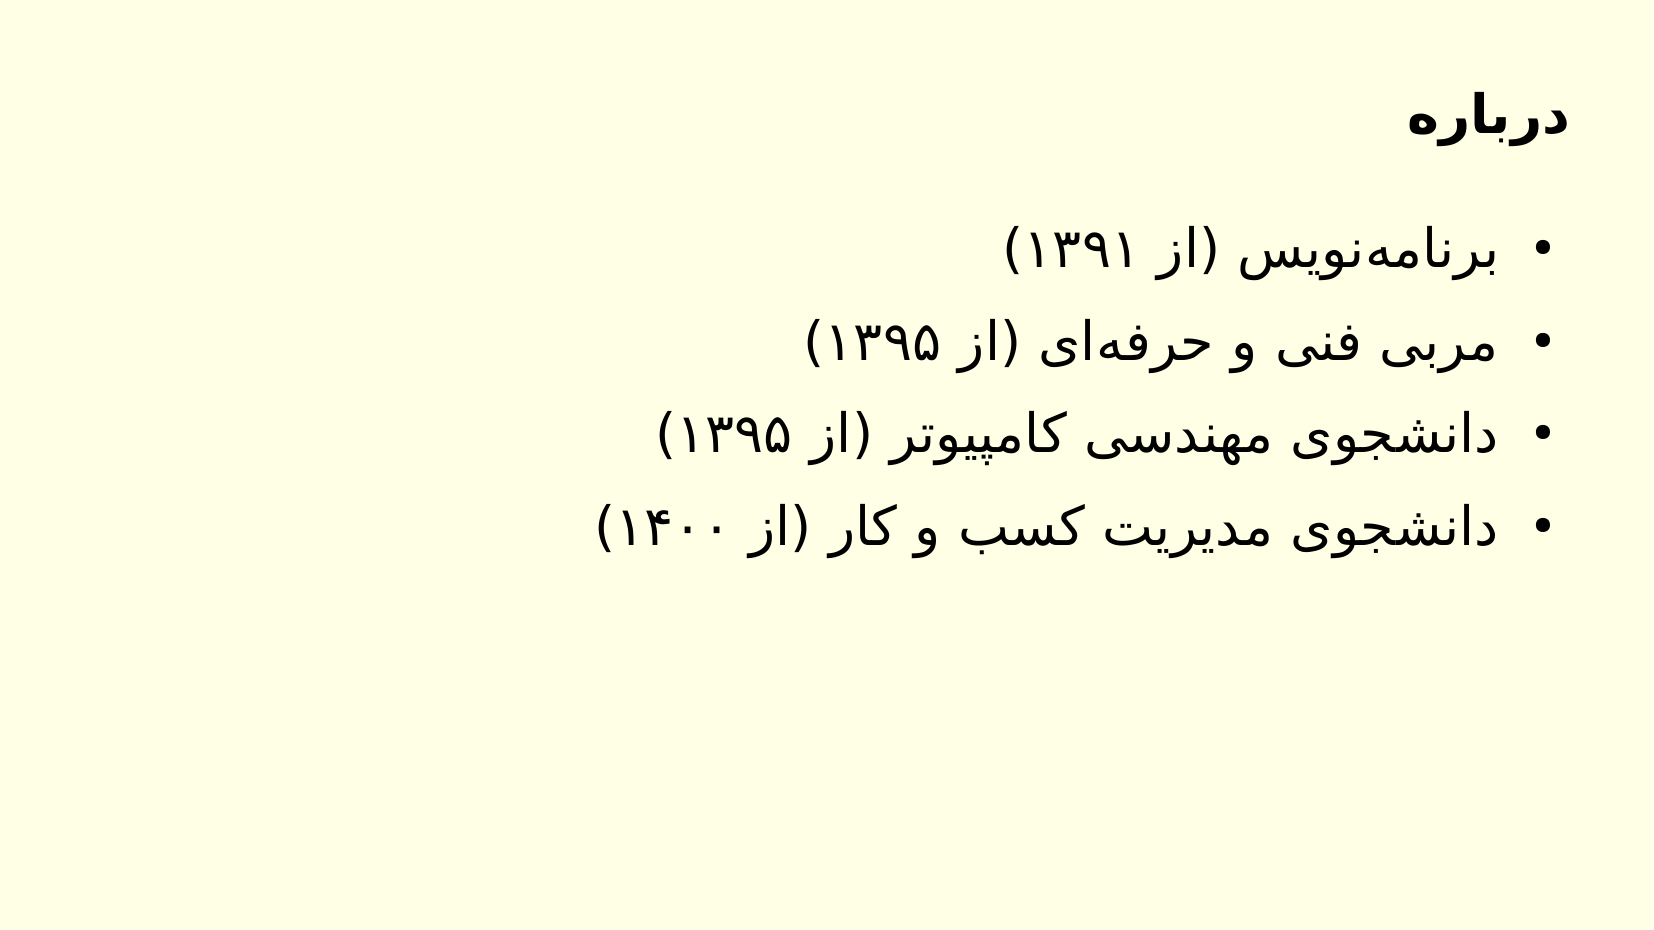

# درباره
برنامه‌نویس (از ۱۳۹۱)
مربی فنی و حرفه‌ای (از ۱۳۹۵)
دانشجوی مهندسی کامپیوتر (از ۱۳۹۵)
دانشجوی مدیریت کسب و کار (از ۱۴۰۰)